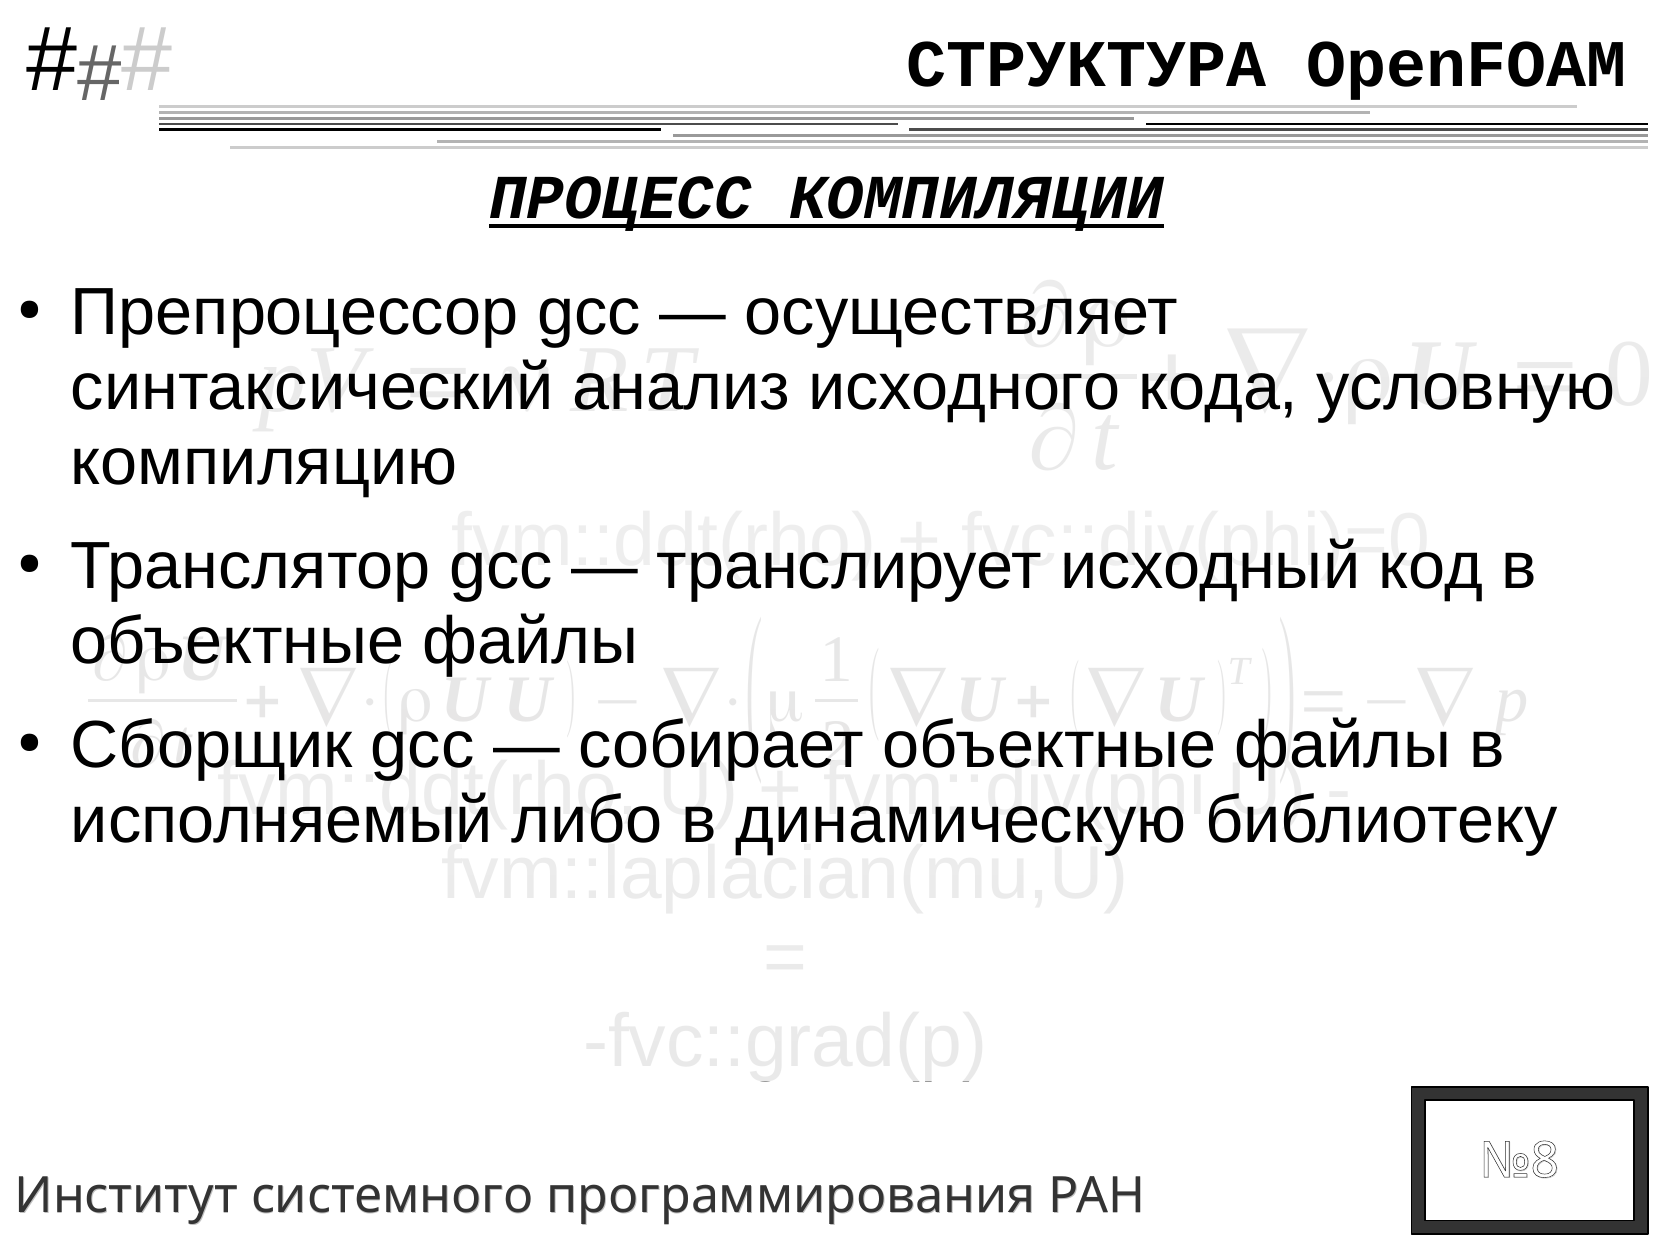

# ПРОЦЕСС КОМПИЛЯЦИИ
Препроцессор gcc — осуществляет синтаксический анализ исходного кода, условную компиляцию
Транслятор gcc — транслирует исходный код в объектные файлы
Сборщик gcc — собирает объектные файлы в исполняемый либо в динамическую библиотеку